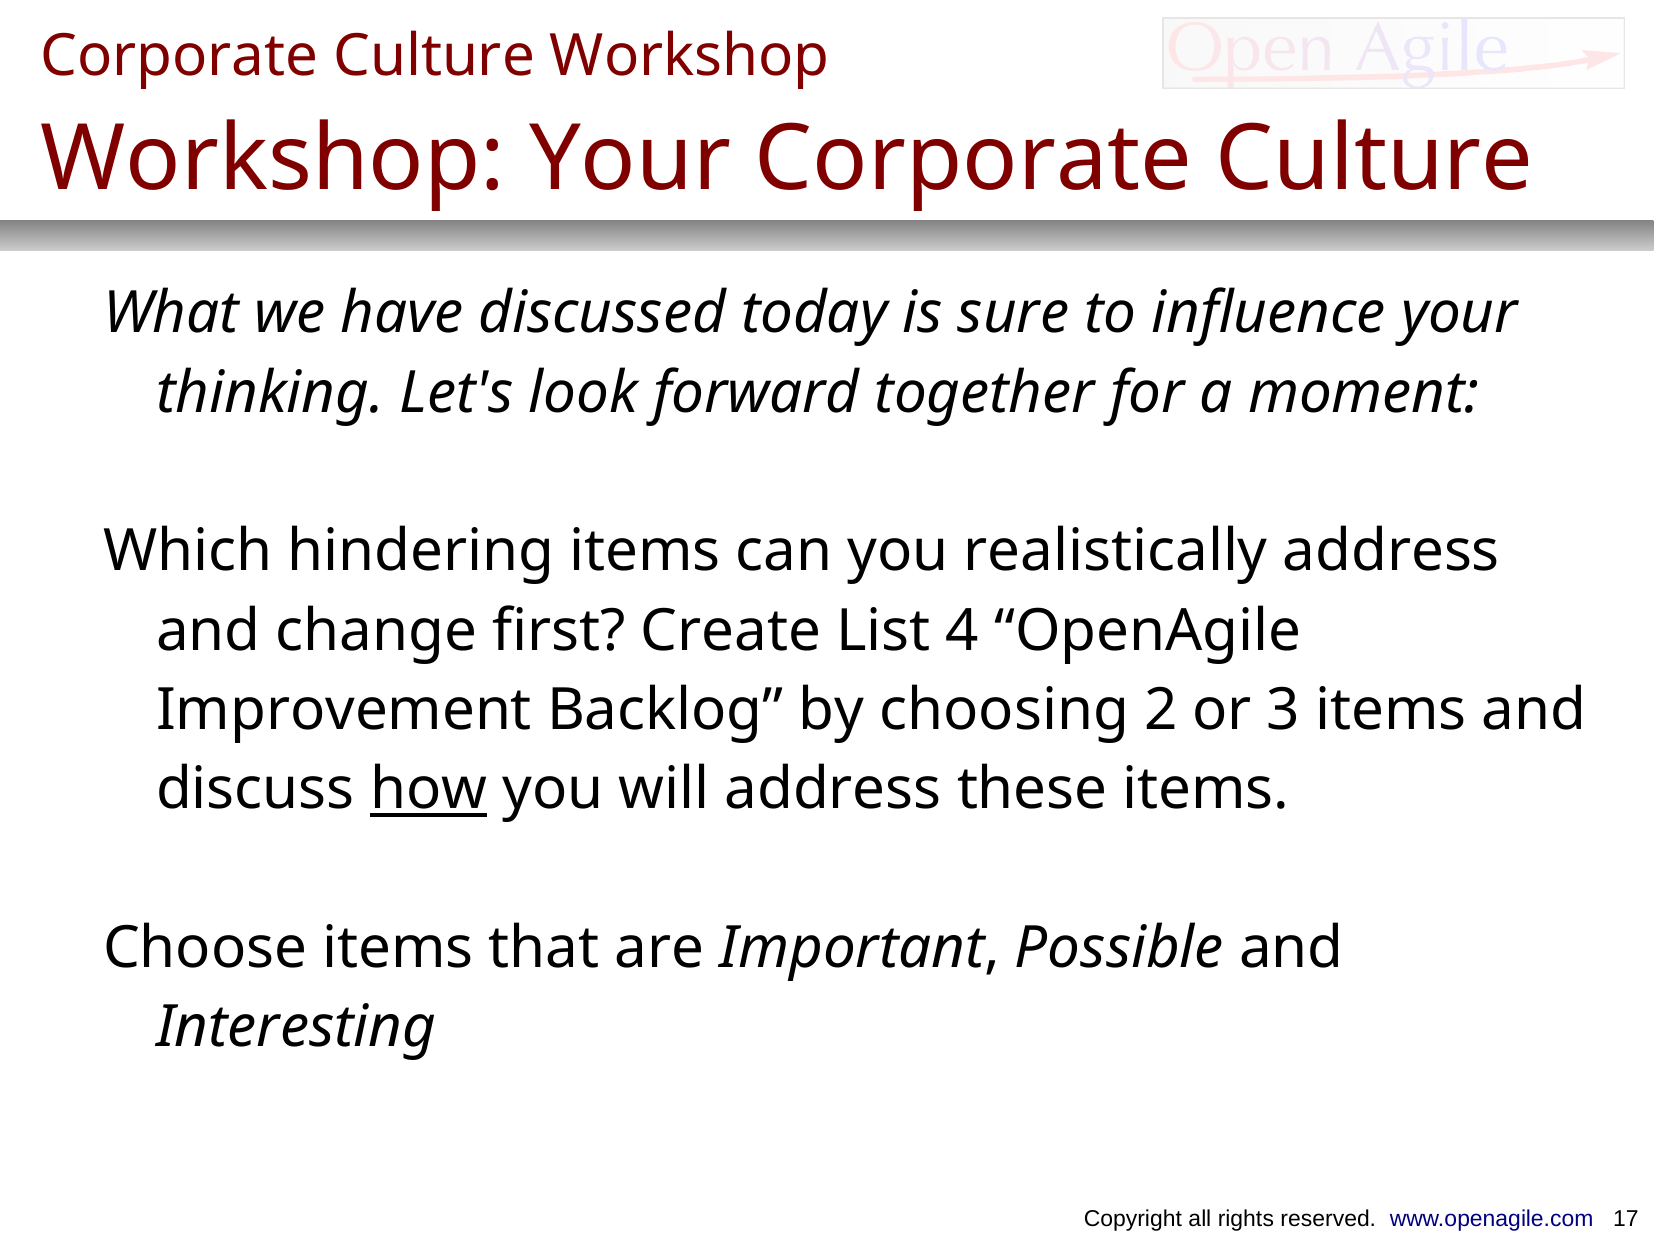

# Corporate Culture Workshop Workshop: Your Corporate Culture
What we have discussed today is sure to influence your thinking. Let's look forward together for a moment:
Which hindering items can you realistically address and change first? Create List 4 “OpenAgile Improvement Backlog” by choosing 2 or 3 items and discuss how you will address these items.
Choose items that are Important, Possible and Interesting